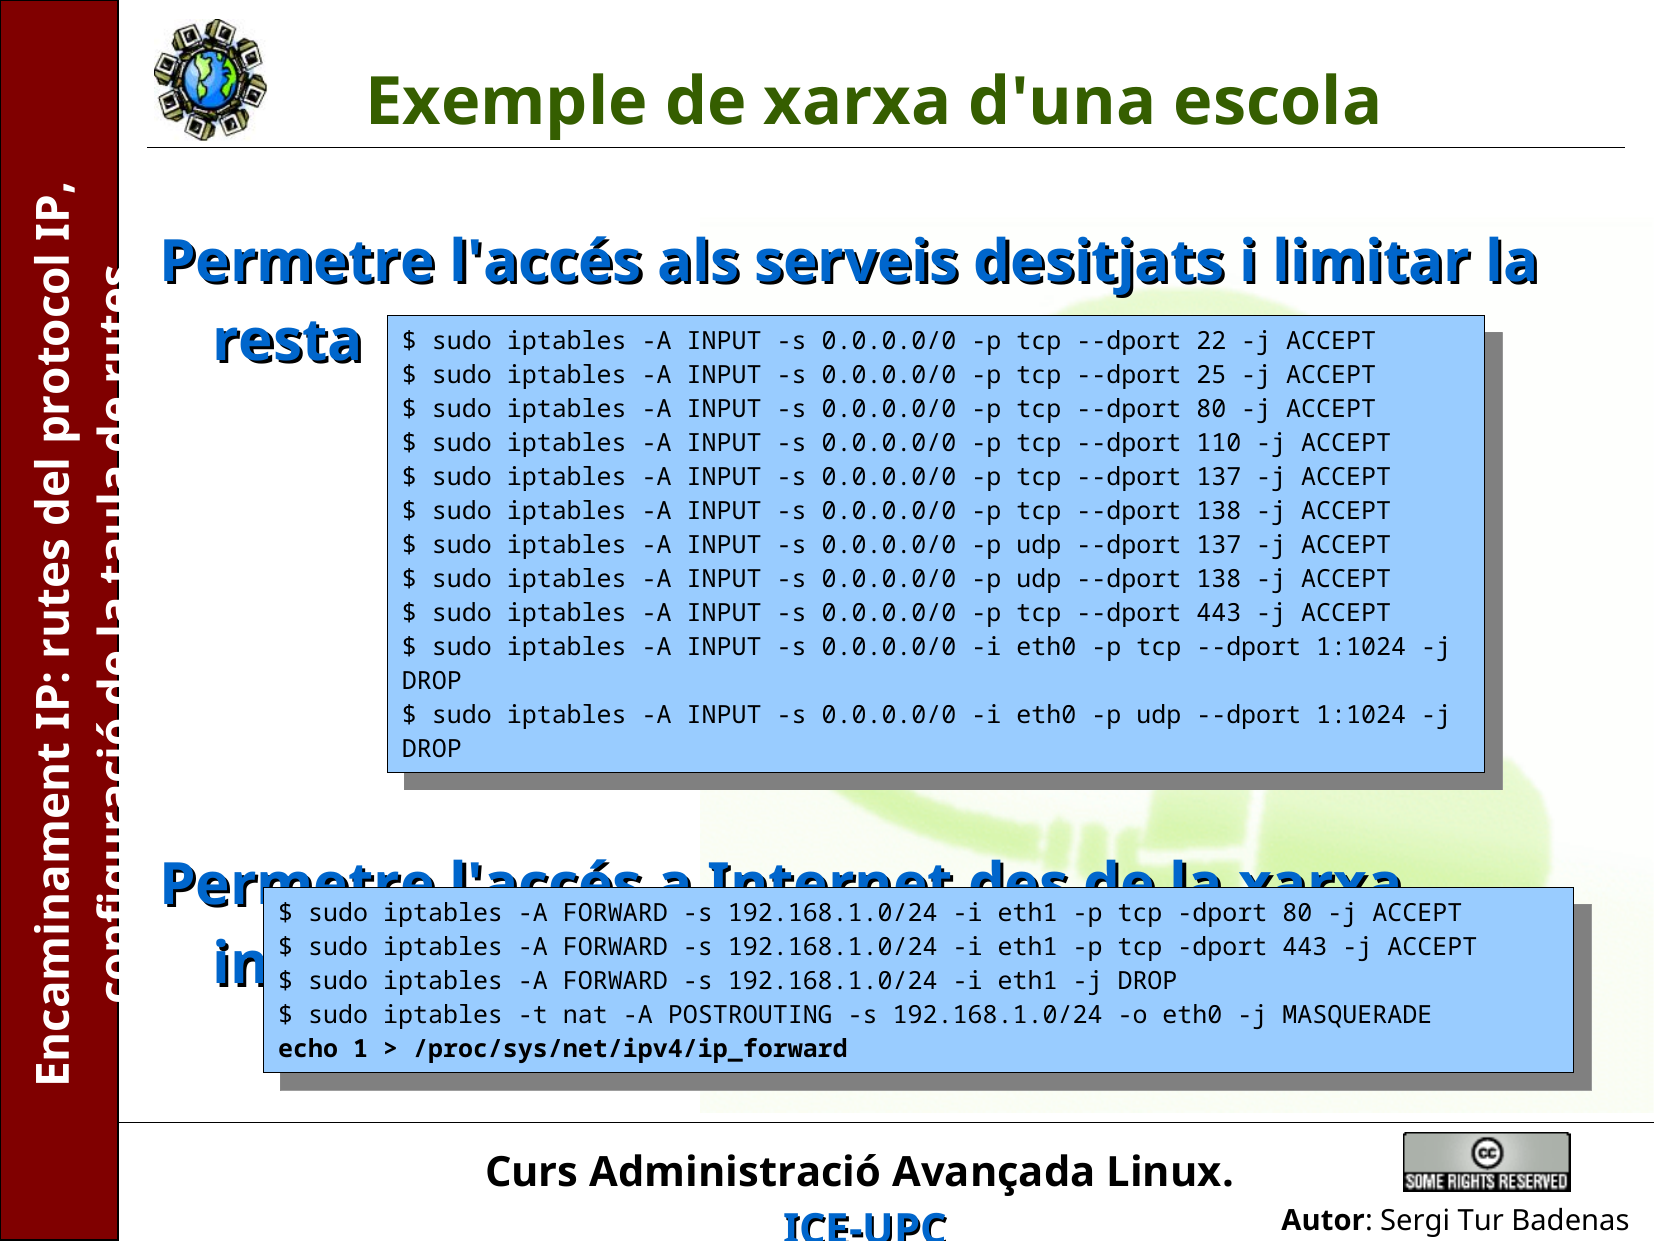

# Exemple de xarxa d'una escola
Permetre l'accés als serveis desitjats i limitar la resta
Permetre l'accés a Internet des de la xarxa interna (SNAT)
$ sudo iptables -A INPUT -s 0.0.0.0/0 -p tcp --dport 22 -j ACCEPT
$ sudo iptables -A INPUT -s 0.0.0.0/0 -p tcp --dport 25 -j ACCEPT
$ sudo iptables -A INPUT -s 0.0.0.0/0 -p tcp --dport 80 -j ACCEPT
$ sudo iptables -A INPUT -s 0.0.0.0/0 -p tcp --dport 110 -j ACCEPT
$ sudo iptables -A INPUT -s 0.0.0.0/0 -p tcp --dport 137 -j ACCEPT
$ sudo iptables -A INPUT -s 0.0.0.0/0 -p tcp --dport 138 -j ACCEPT
$ sudo iptables -A INPUT -s 0.0.0.0/0 -p udp --dport 137 -j ACCEPT
$ sudo iptables -A INPUT -s 0.0.0.0/0 -p udp --dport 138 -j ACCEPT
$ sudo iptables -A INPUT -s 0.0.0.0/0 -p tcp --dport 443 -j ACCEPT
$ sudo iptables -A INPUT -s 0.0.0.0/0 -i eth0 -p tcp --dport 1:1024 -j DROP
$ sudo iptables -A INPUT -s 0.0.0.0/0 -i eth0 -p udp --dport 1:1024 -j DROP
$ sudo iptables -A FORWARD -s 192.168.1.0/24 -i eth1 -p tcp -dport 80 -j ACCEPT
$ sudo iptables -A FORWARD -s 192.168.1.0/24 -i eth1 -p tcp -dport 443 -j ACCEPT
$ sudo iptables -A FORWARD -s 192.168.1.0/24 -i eth1 -j DROP
$ sudo iptables -t nat -A POSTROUTING -s 192.168.1.0/24 -o eth0 -j MASQUERADE
echo 1 > /proc/sys/net/ipv4/ip_forward